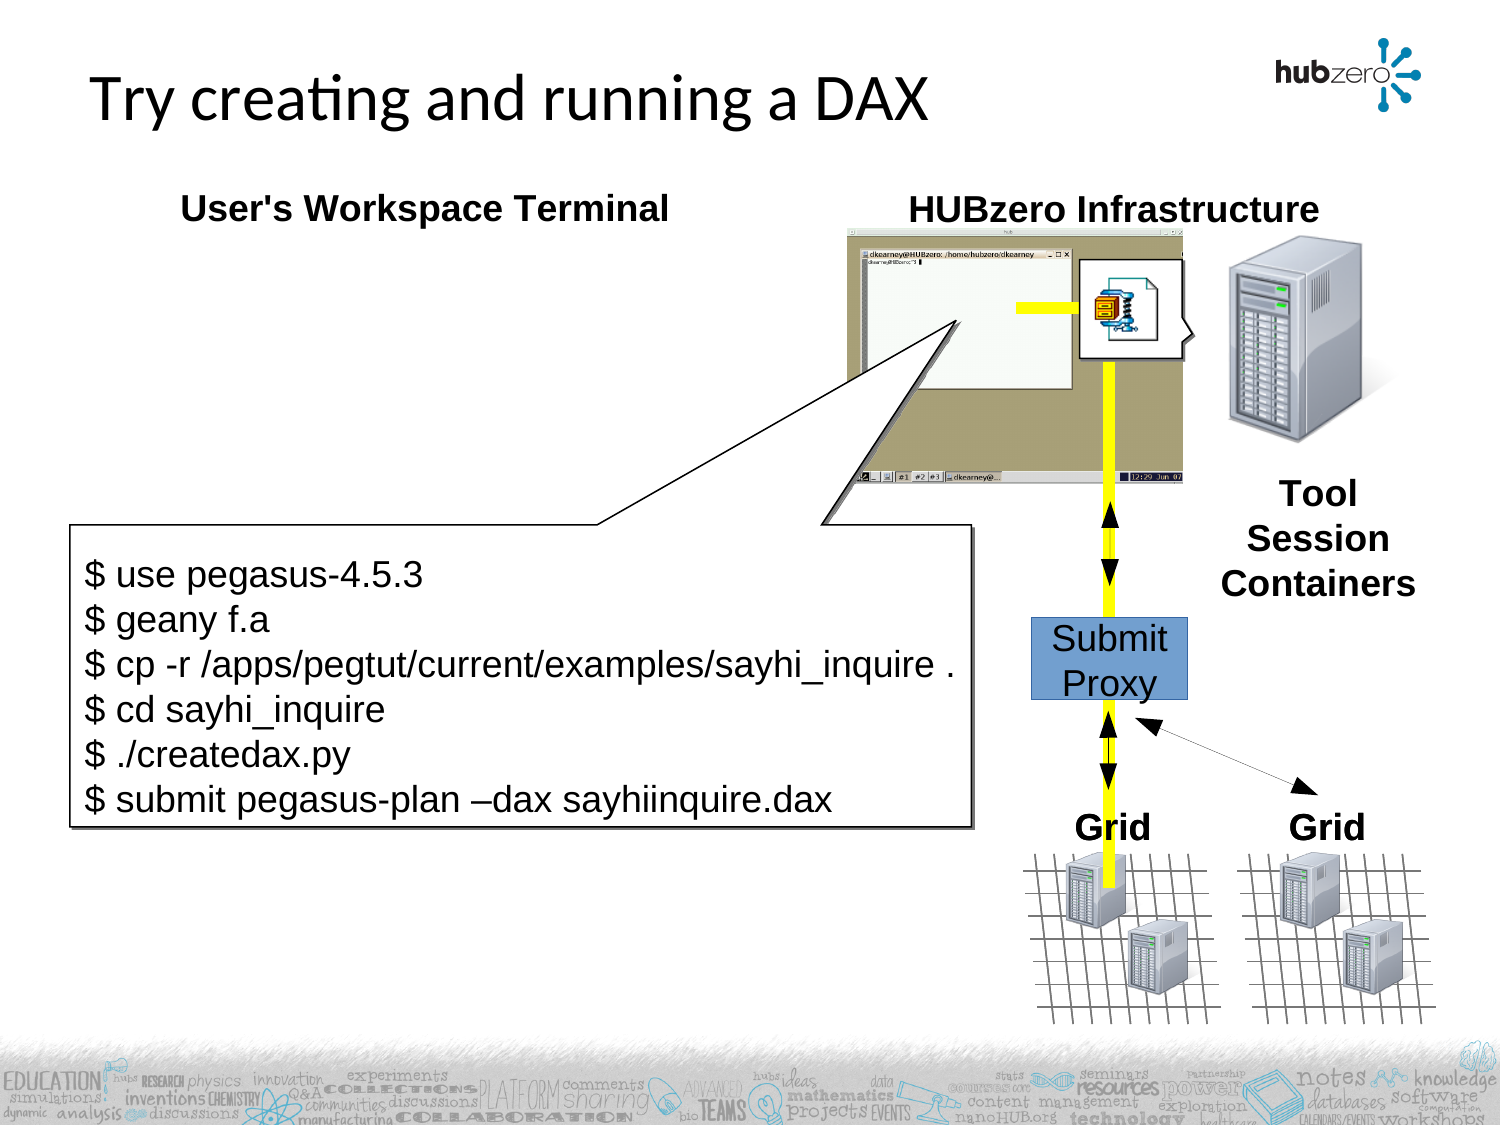

# Try creating and running a DAX
User's Workspace Terminal
HUBzero Infrastructure
Tool Session
Containers
$ use pegasus-4.5.3
$ geany f.a
$ cp -r /apps/pegtut/current/examples/sayhi_inquire .
$ cd sayhi_inquire
$ ./createdax.py
$ submit pegasus-plan –dax sayhiinquire.dax
Submit
Proxy
Grid
Grid
Grid
Grid